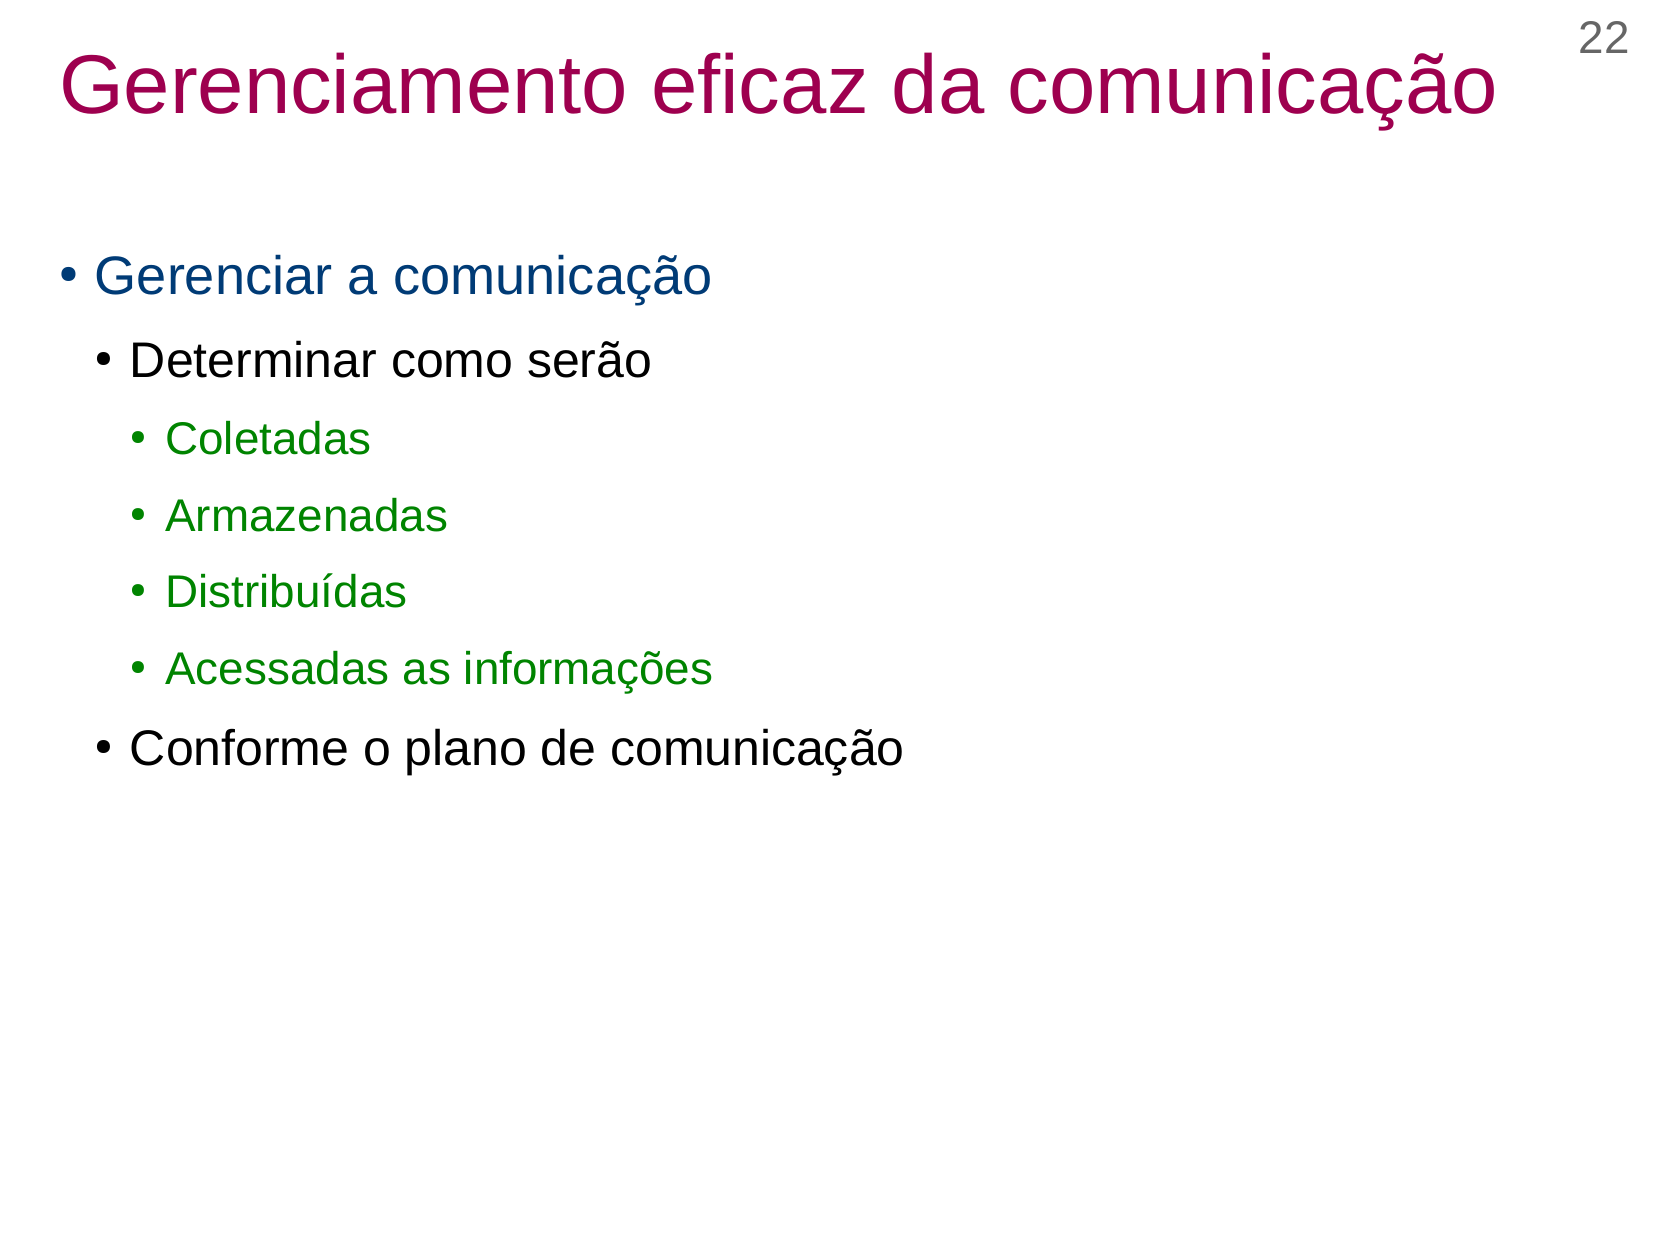

22
# Gerenciamento eficaz da comunicação
Gerenciar a comunicação
Determinar como serão
Coletadas
Armazenadas
Distribuídas
Acessadas as informações
Conforme o plano de comunicação